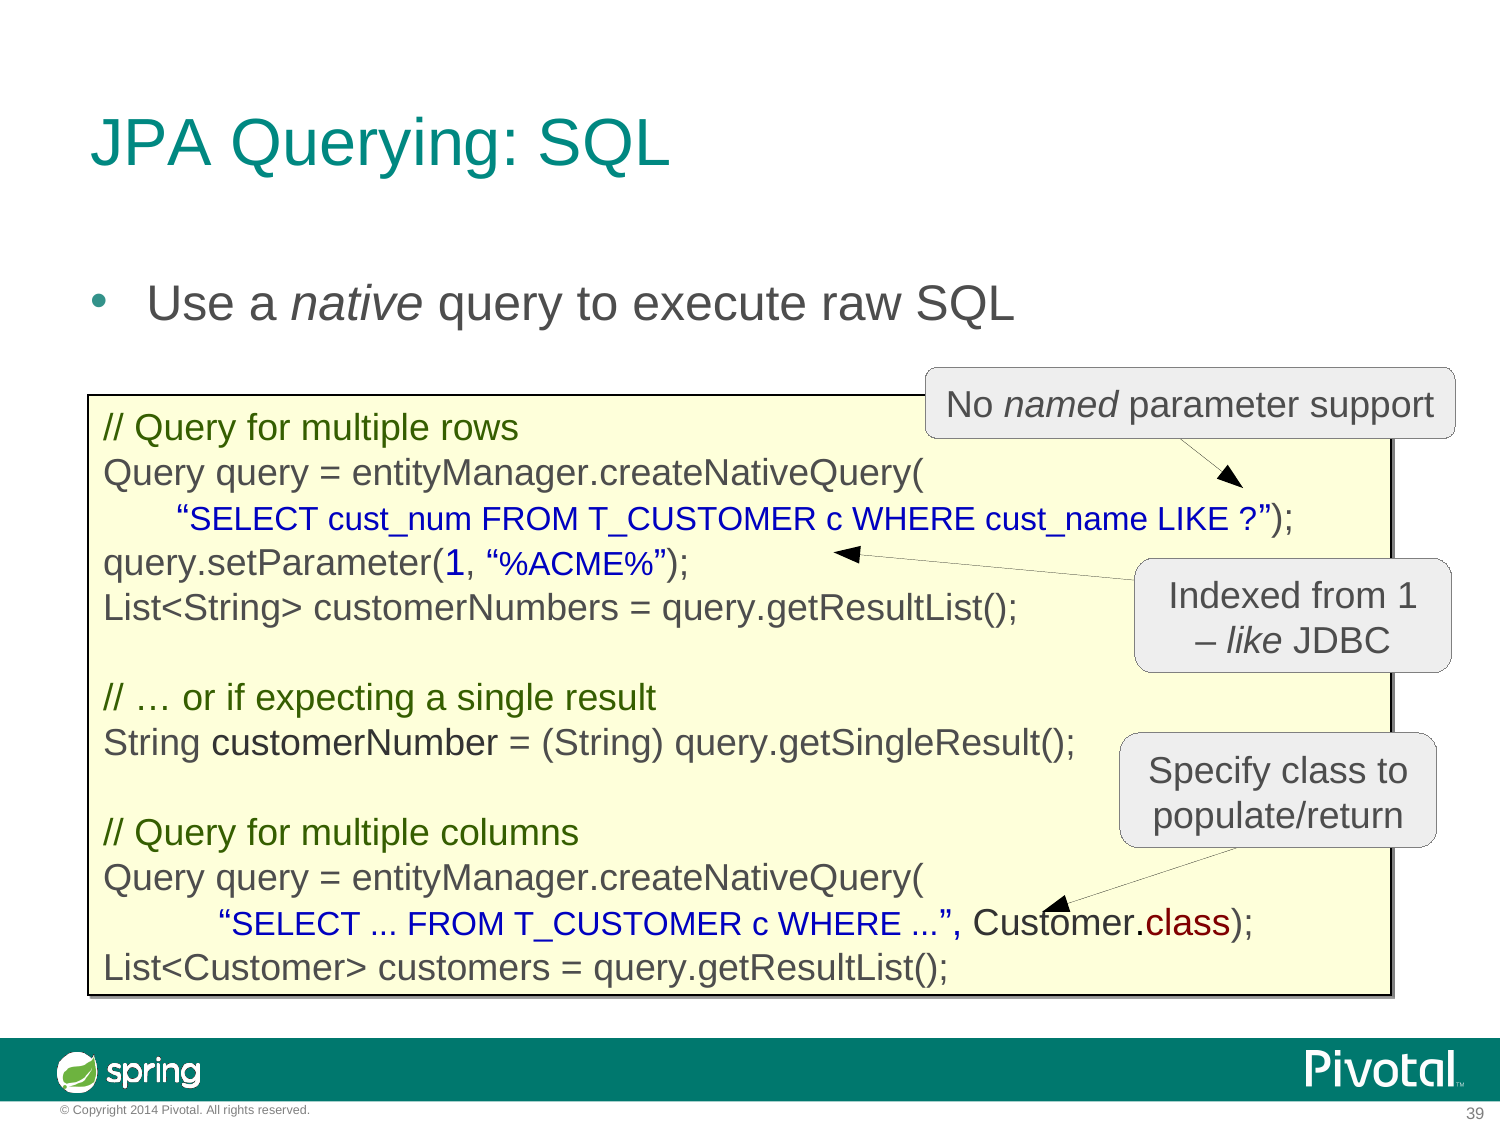

# JPA Querying: SQL
Use a native query to execute raw SQL
No named parameter support
// Query for multiple rows
Query query = entityManager.createNativeQuery(
 “SELECT cust_num FROM T_CUSTOMER c WHERE cust_name LIKE ?”);
query.setParameter(1, “%ACME%”);
List<String> customerNumbers = query.getResultList();
// … or if expecting a single result
String customerNumber = (String) query.getSingleResult();
// Query for multiple columns
Query query = entityManager.createNativeQuery(
 “SELECT ... FROM T_CUSTOMER c WHERE ...”, Customer.class);
List<Customer> customers = query.getResultList();
Indexed from 1 – like JDBC
Specify class to populate/return